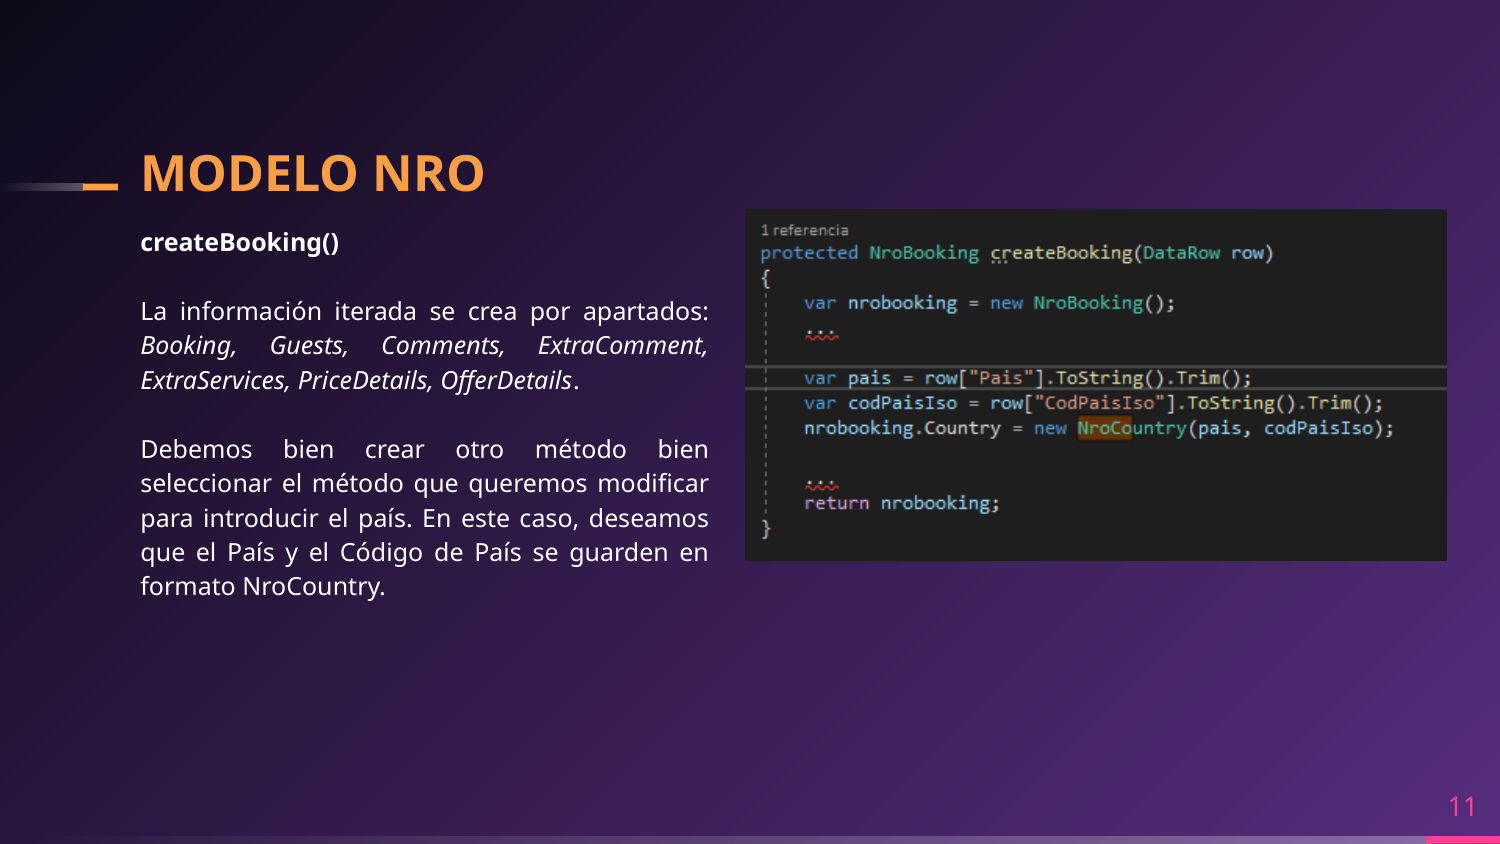

# MODELO NRO
createBooking()
La información iterada se crea por apartados: Booking, Guests, Comments, ExtraComment, ExtraServices, PriceDetails, OfferDetails.
Debemos bien crear otro método bien seleccionar el método que queremos modificar para introducir el país. En este caso, deseamos que el País y el Código de País se guarden en formato NroCountry.